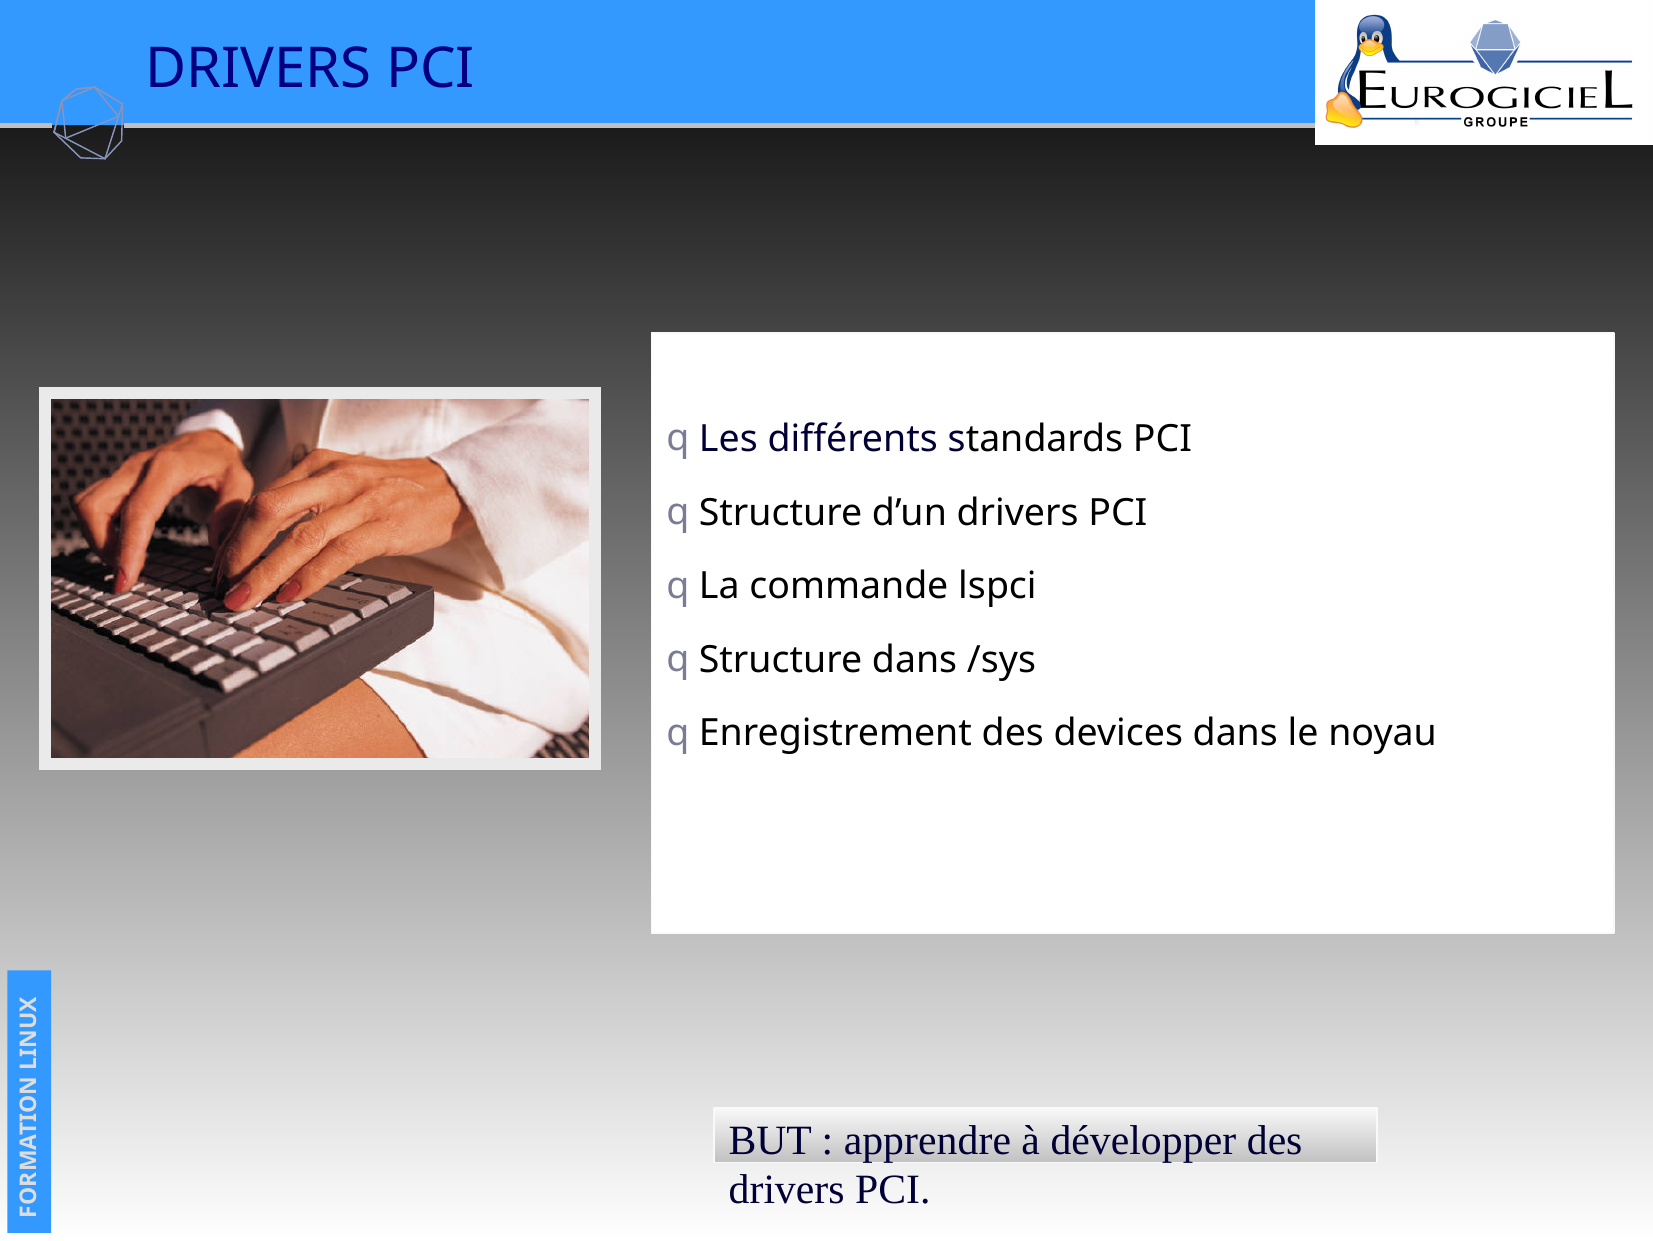

# DRIVERS PCI
 Les différents standards PCI
 Structure d’un drivers PCI
 La commande lspci
 Structure dans /sys
 Enregistrement des devices dans le noyau
BUT : apprendre à développer des drivers PCI.